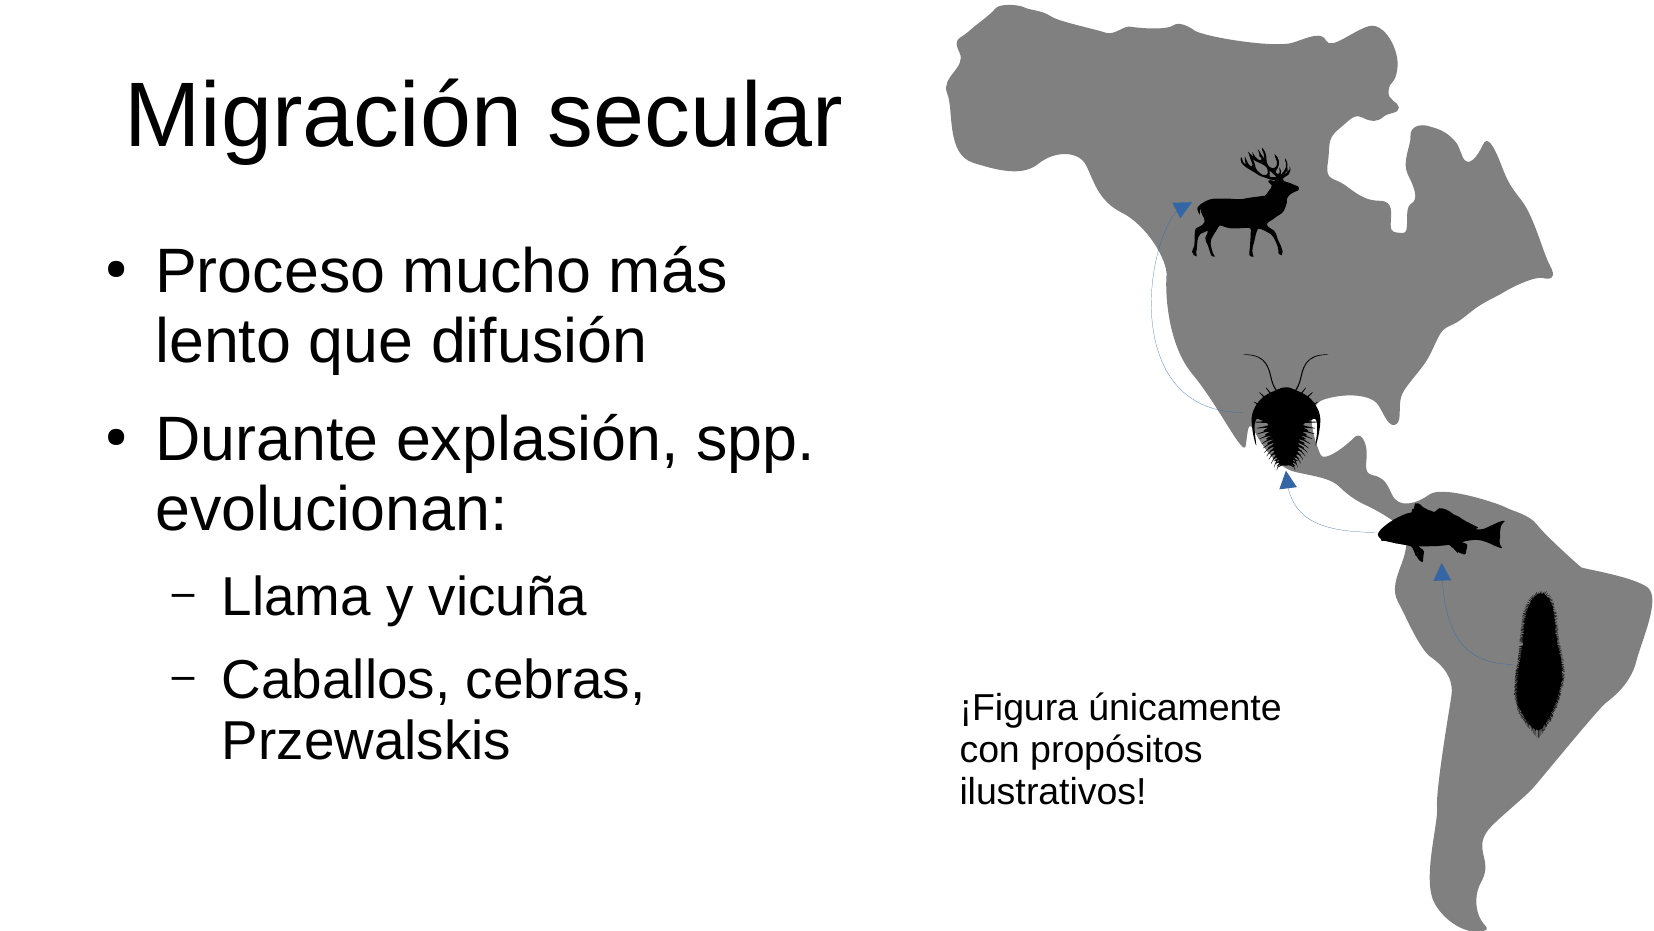

# Migración secular
Proceso mucho más lento que difusión
Durante explasión, spp. evolucionan:
Llama y vicuña
Caballos, cebras, Przewalskis
¡Figura únicamente con propósitos ilustrativos!